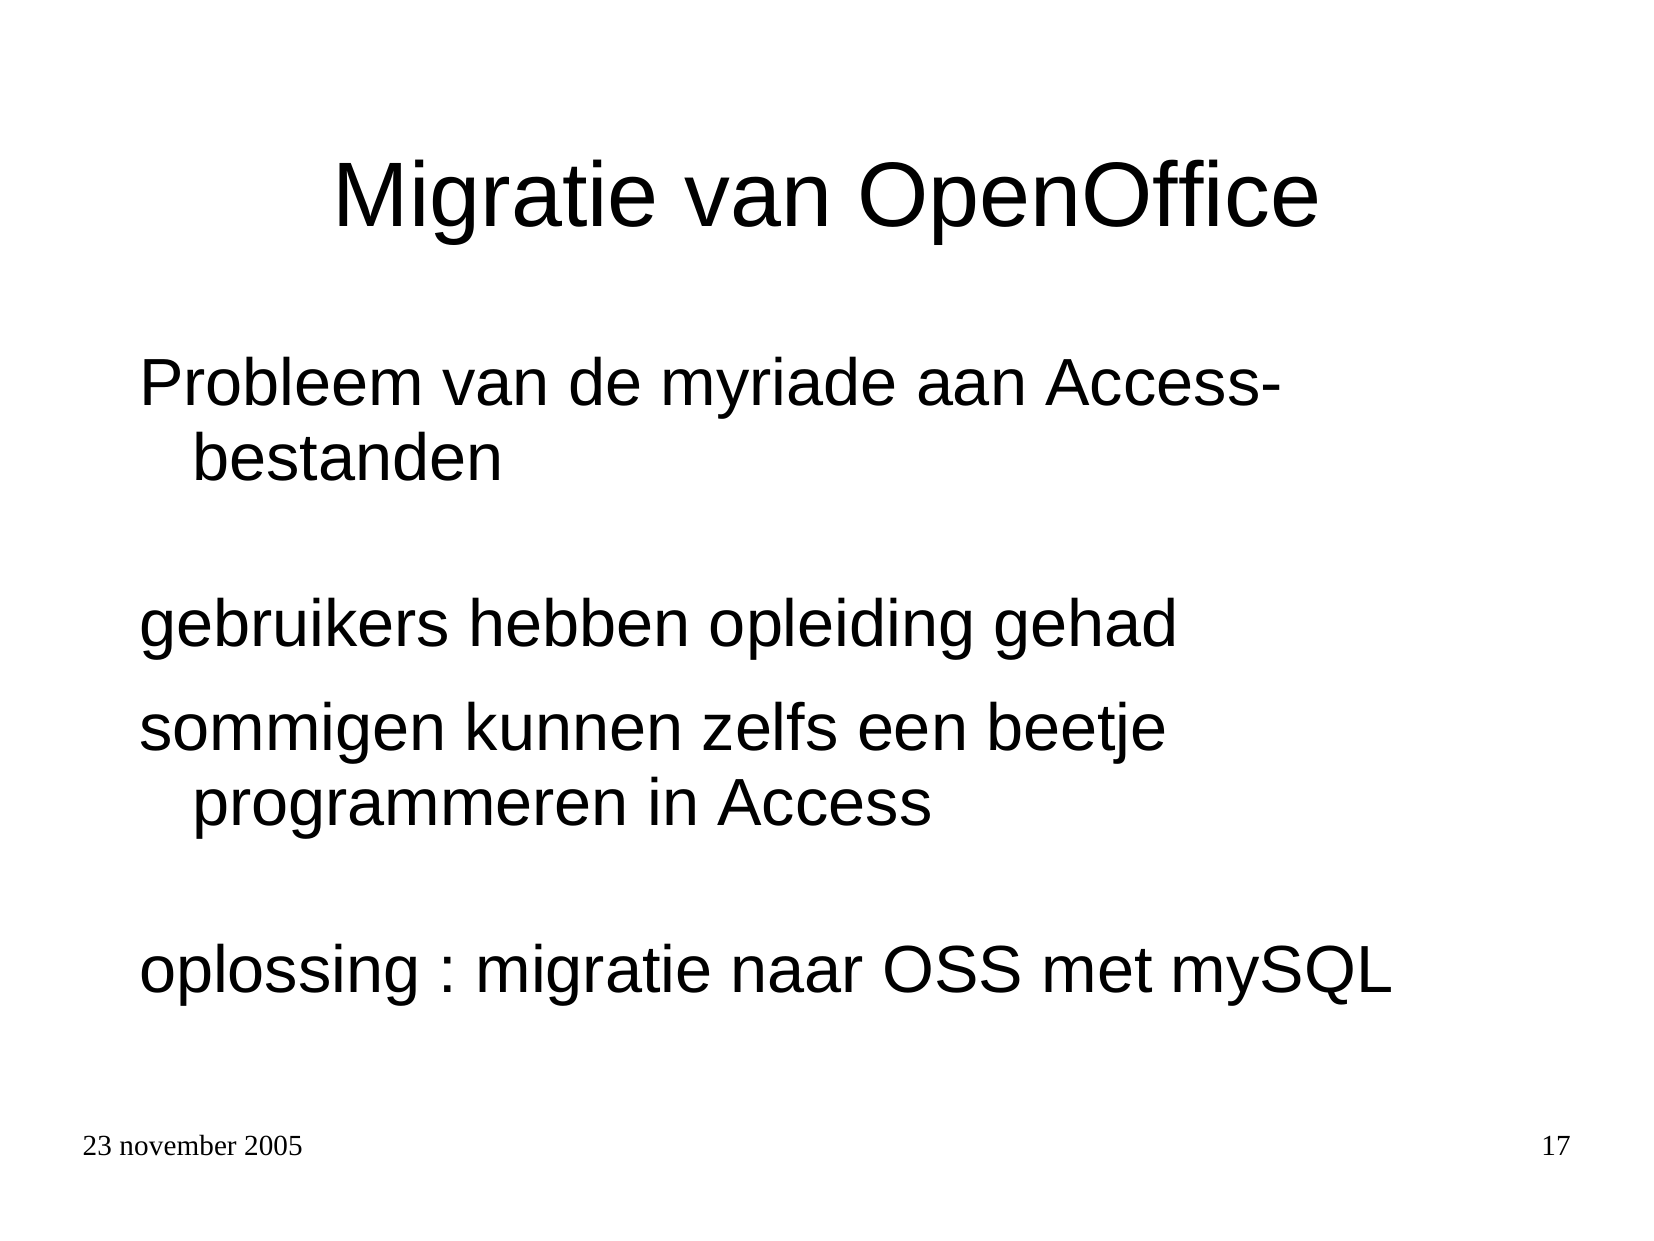

# Migratie van OpenOffice
Probleem van de myriade aan Access-bestanden
gebruikers hebben opleiding gehad
sommigen kunnen zelfs een beetje programmeren in Access
oplossing : migratie naar OSS met mySQL
23 november 2005
17